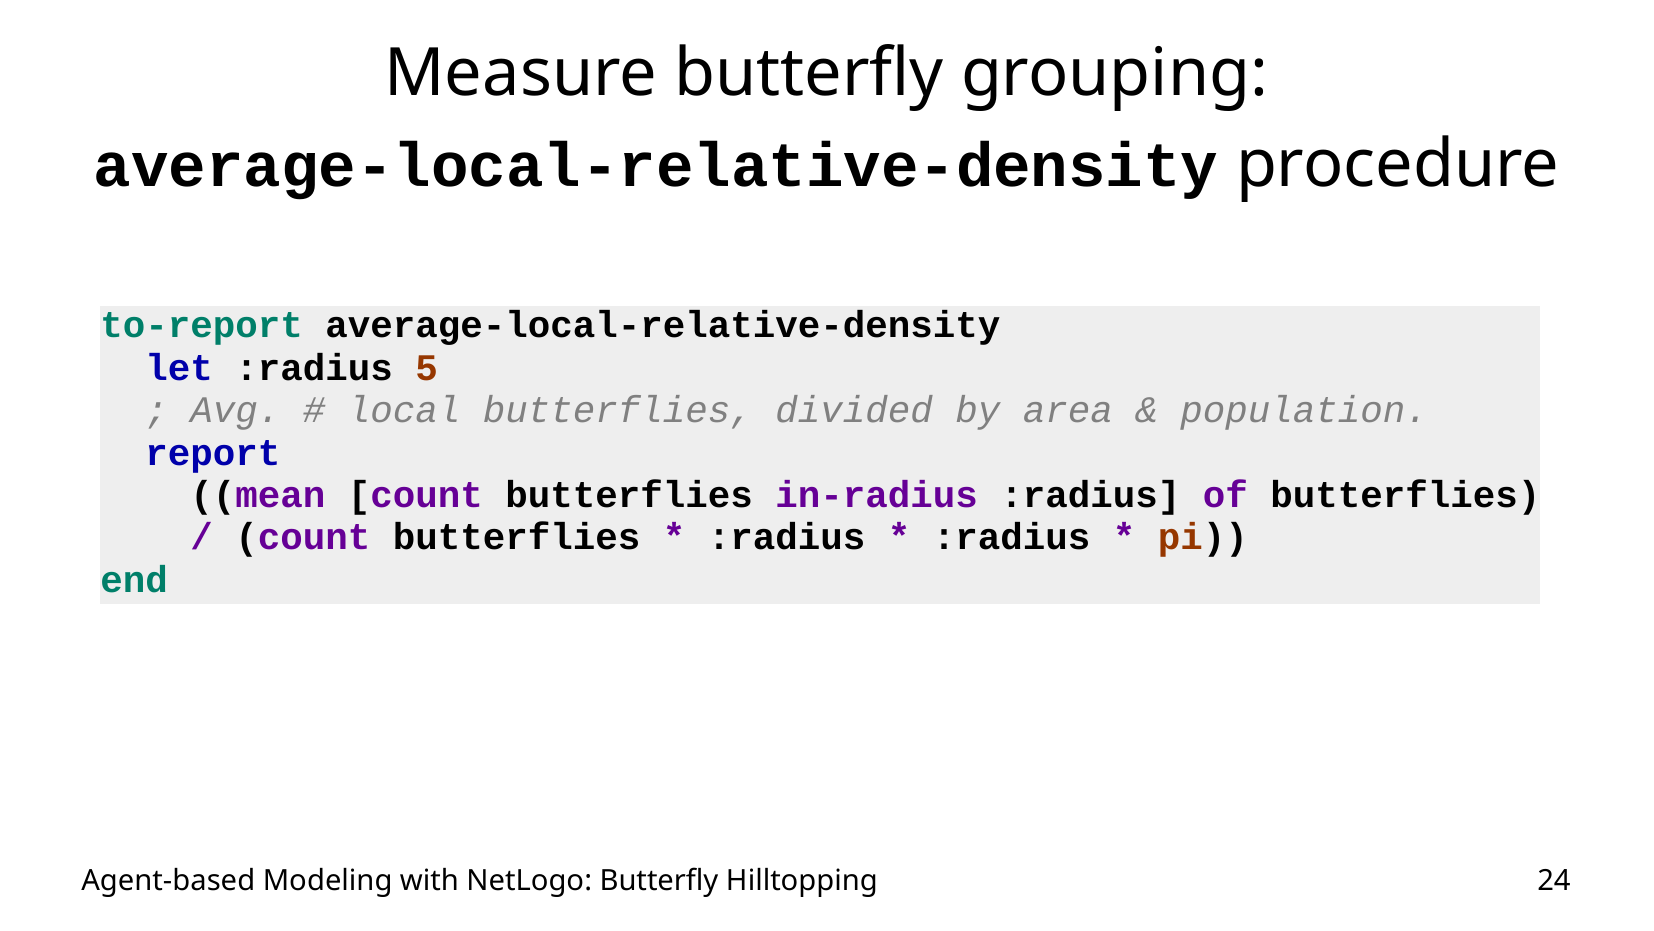

# Measure butterfly grouping: average-local-relative-density procedure
to-report average-local-relative-density
 let :radius 5
 ; Avg. # local butterflies, divided by area & population.
 report
 ((mean [count butterflies in-radius :radius] of butterflies)
 / (count butterflies * :radius * :radius * pi))
end
Agent-based Modeling with NetLogo: Butterfly Hilltopping
24